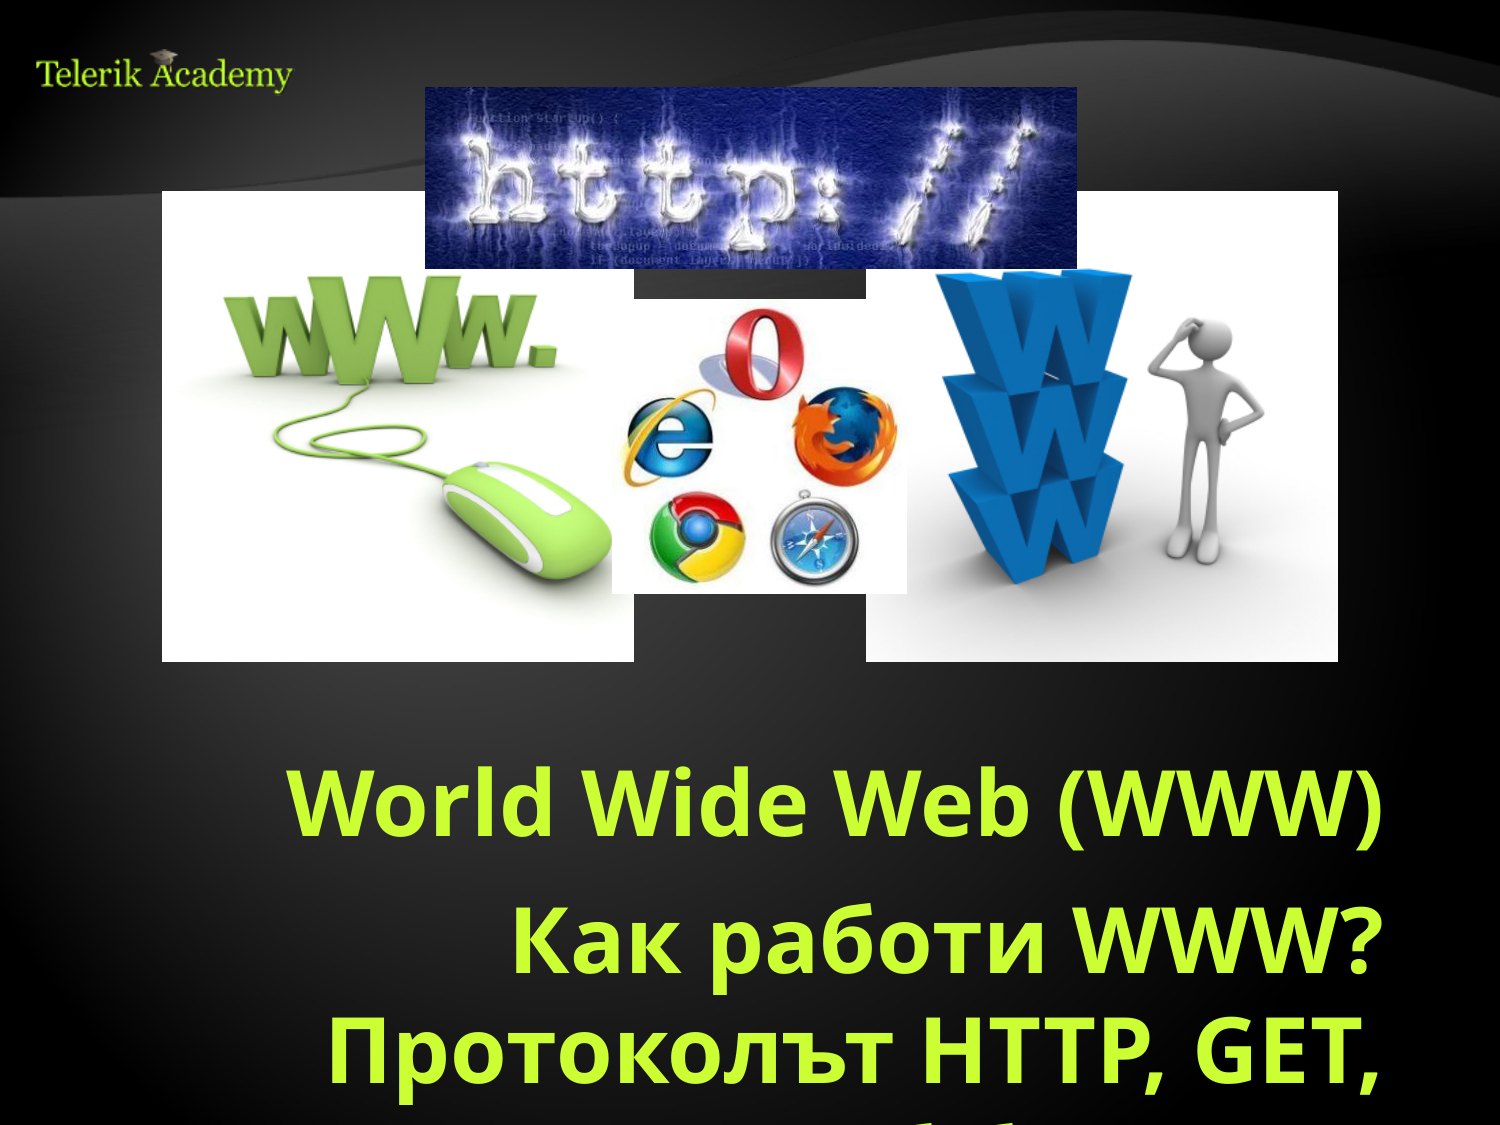

# World Wide Web (WWW)
Как работи WWW? Протоколът HTTP, GET, POST, URL, уеб браузър, уеб страница, уеб сайт, …